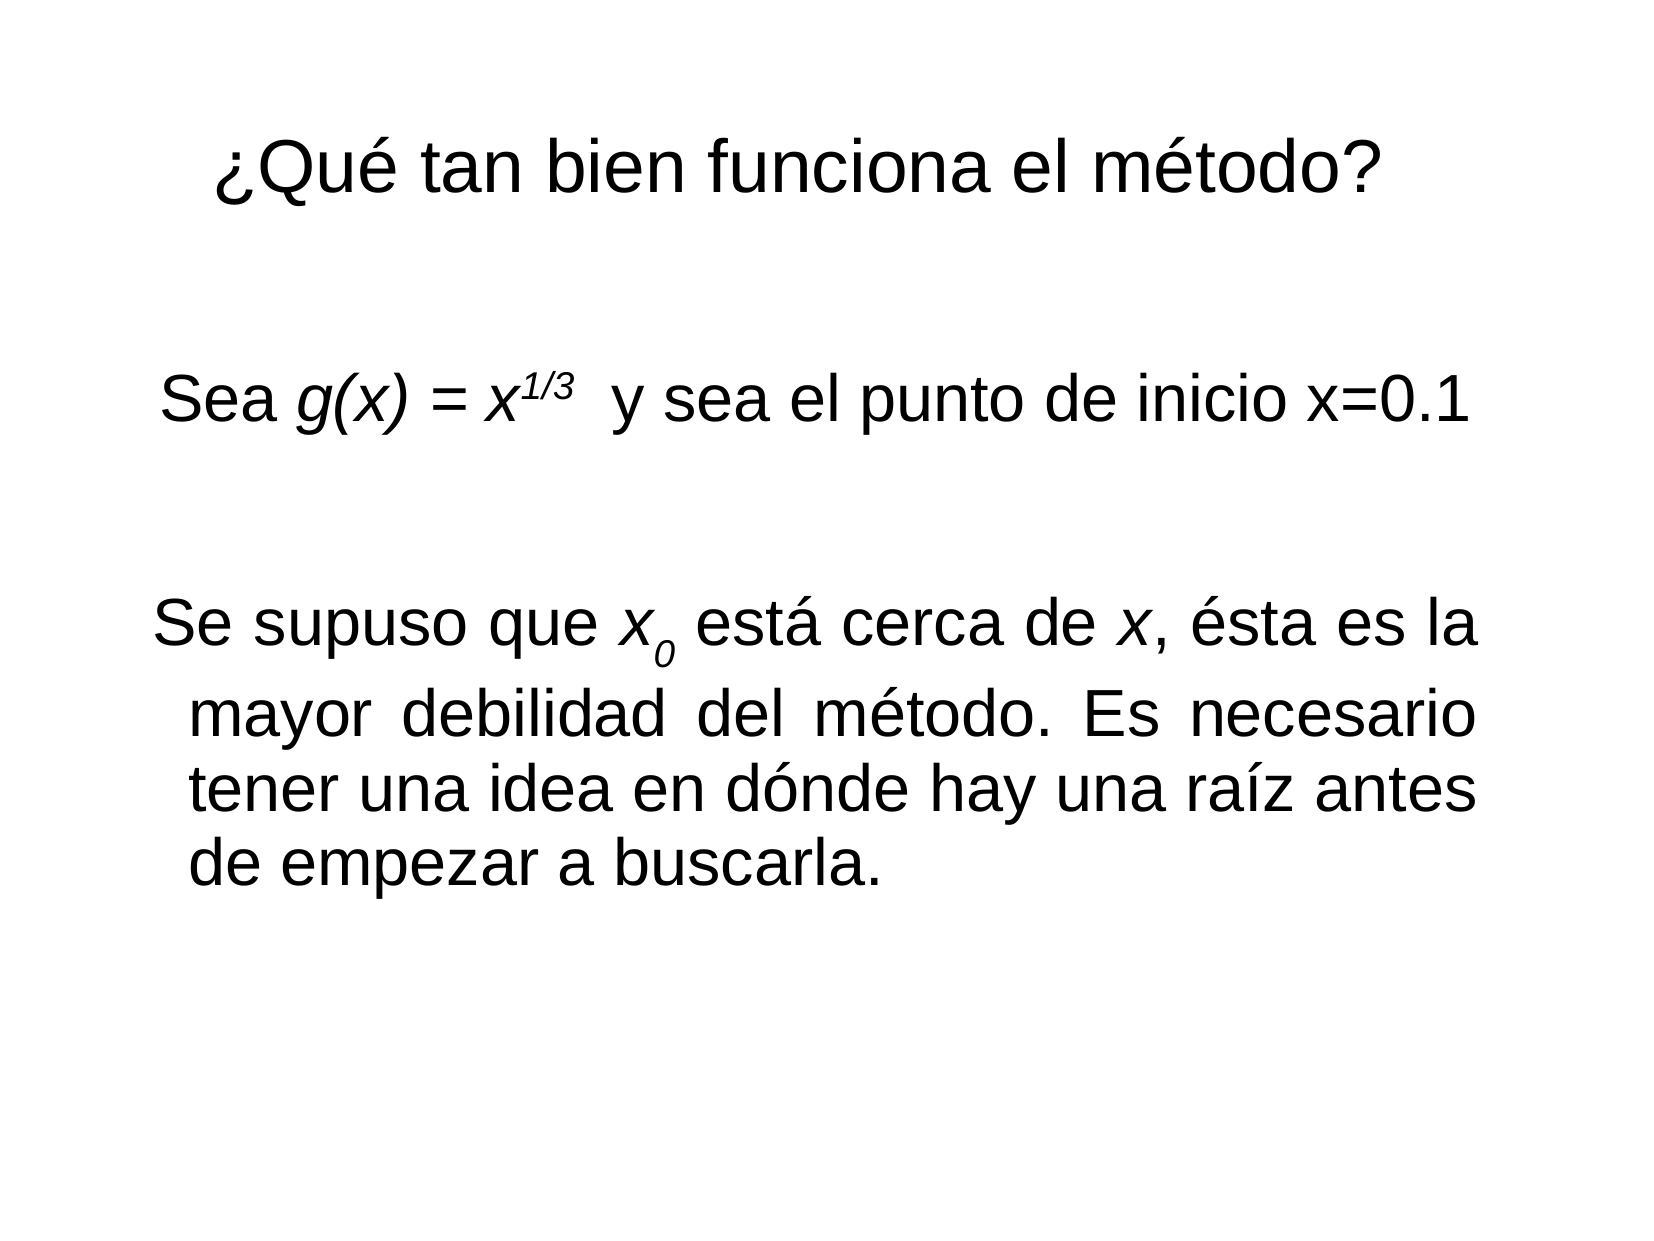

# ¿Qué tan bien funciona el método?
Sea g(x) = x1/3 y sea el punto de inicio x=0.1
Se supuso que x0 está cerca de x, ésta es la mayor debilidad del método. Es necesario tener una idea en dónde hay una raíz antes de empezar a buscarla.